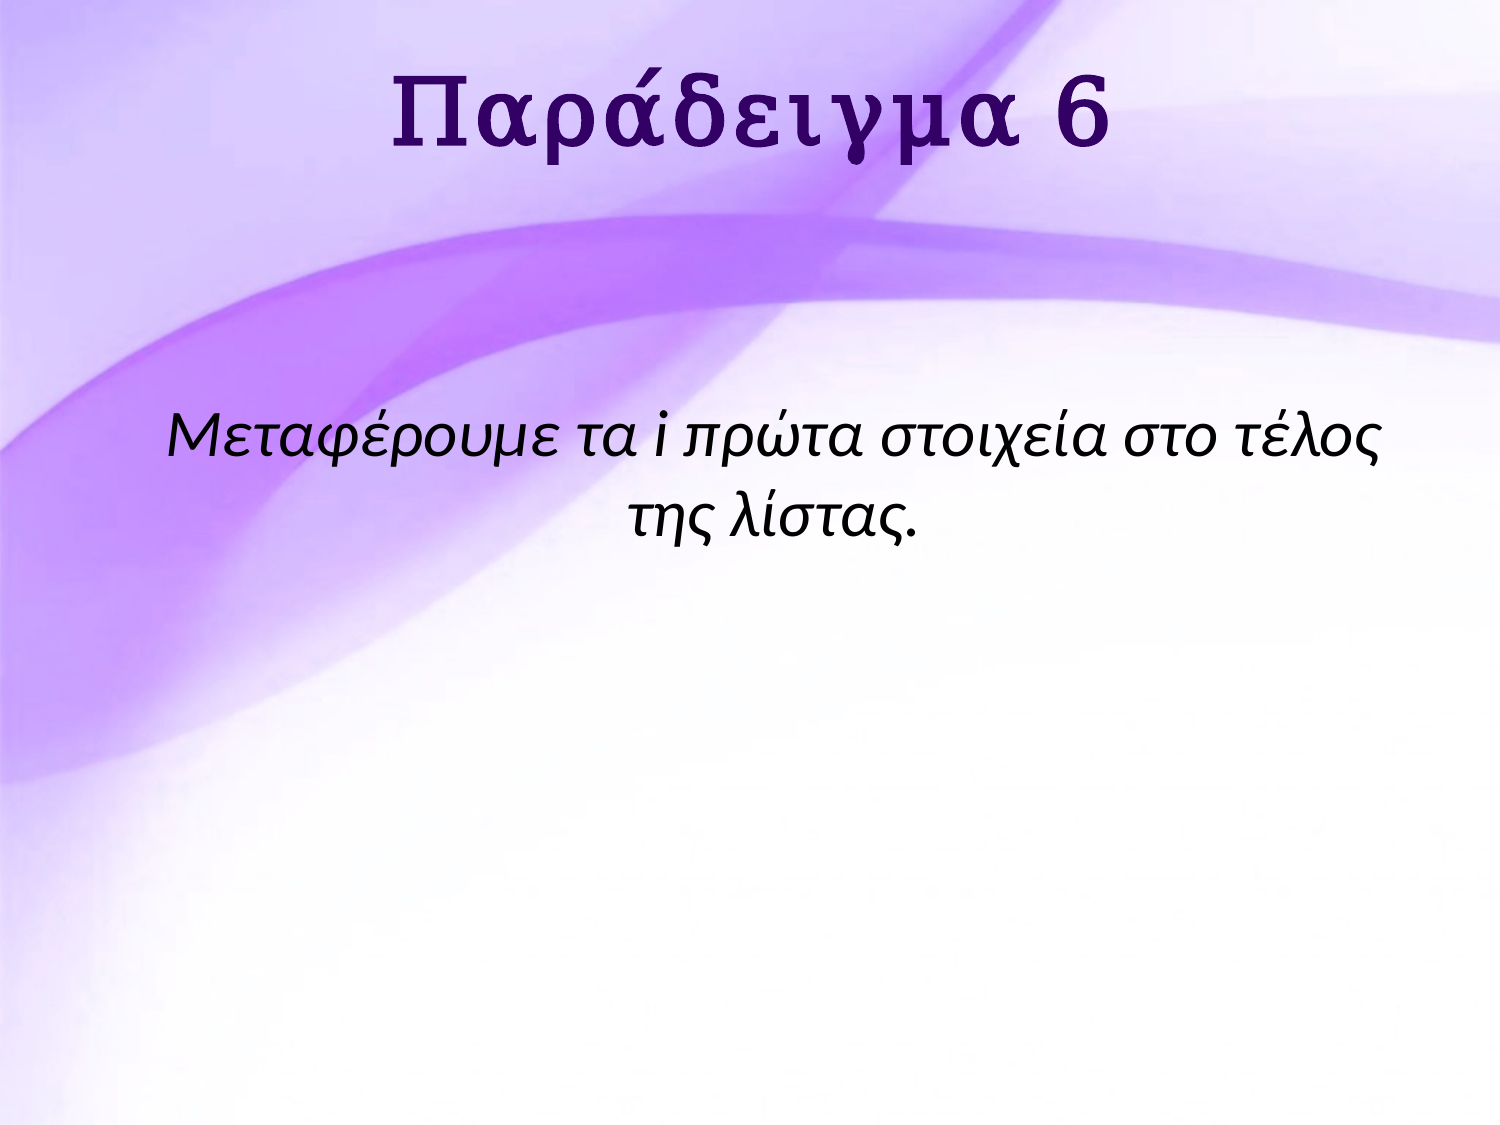

# Παράδειγμα 6
Μεταφέρουμε τα i πρώτα στοιχεία στο τέλος της λίστας.